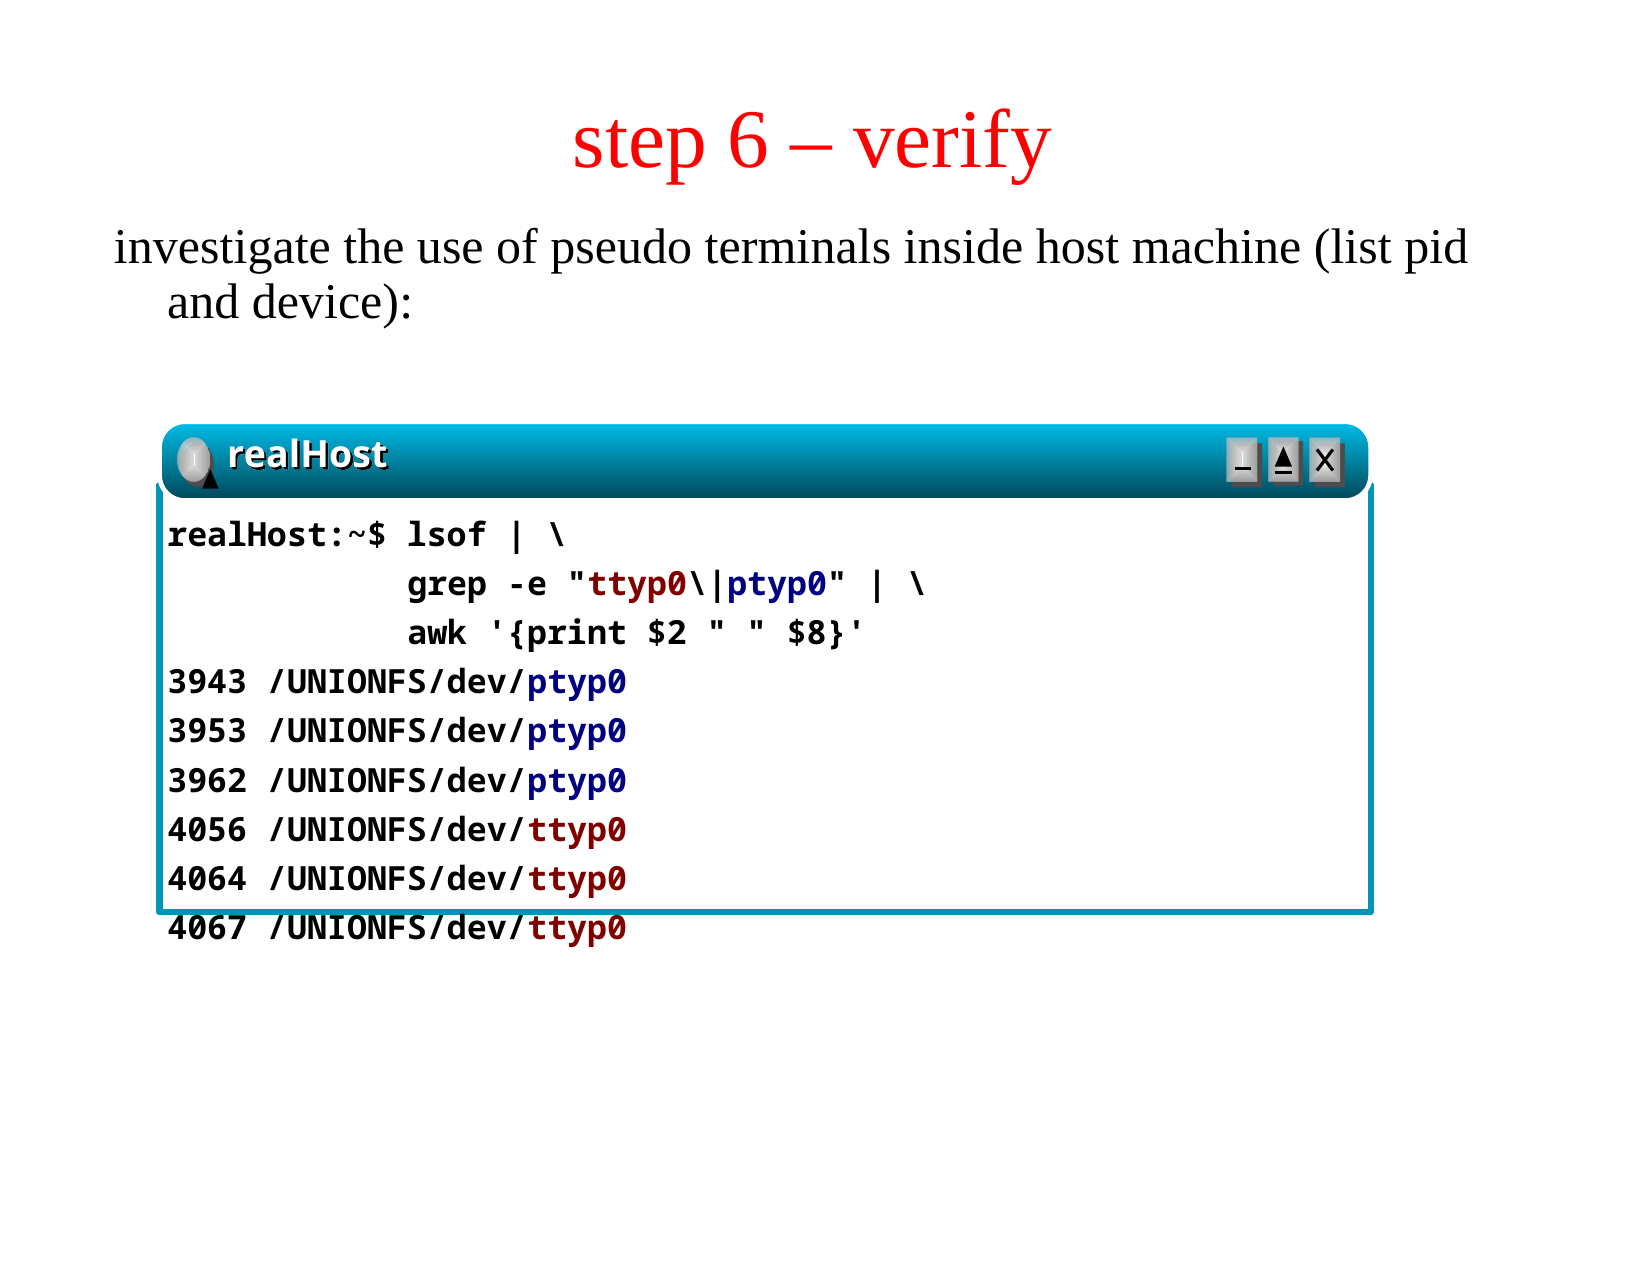

step 6 – verify
investigate the use of pseudo terminals inside host machine (list pid and device):
realHost
realHost:~$ lsof | \
 grep -e "ttyp0\|ptyp0" | \
 awk '{print $2 " " $8}'
3943 /UNIONFS/dev/ptyp0
3953 /UNIONFS/dev/ptyp0
3962 /UNIONFS/dev/ptyp0
4056 /UNIONFS/dev/ttyp0
4064 /UNIONFS/dev/ttyp0
4067 /UNIONFS/dev/ttyp0